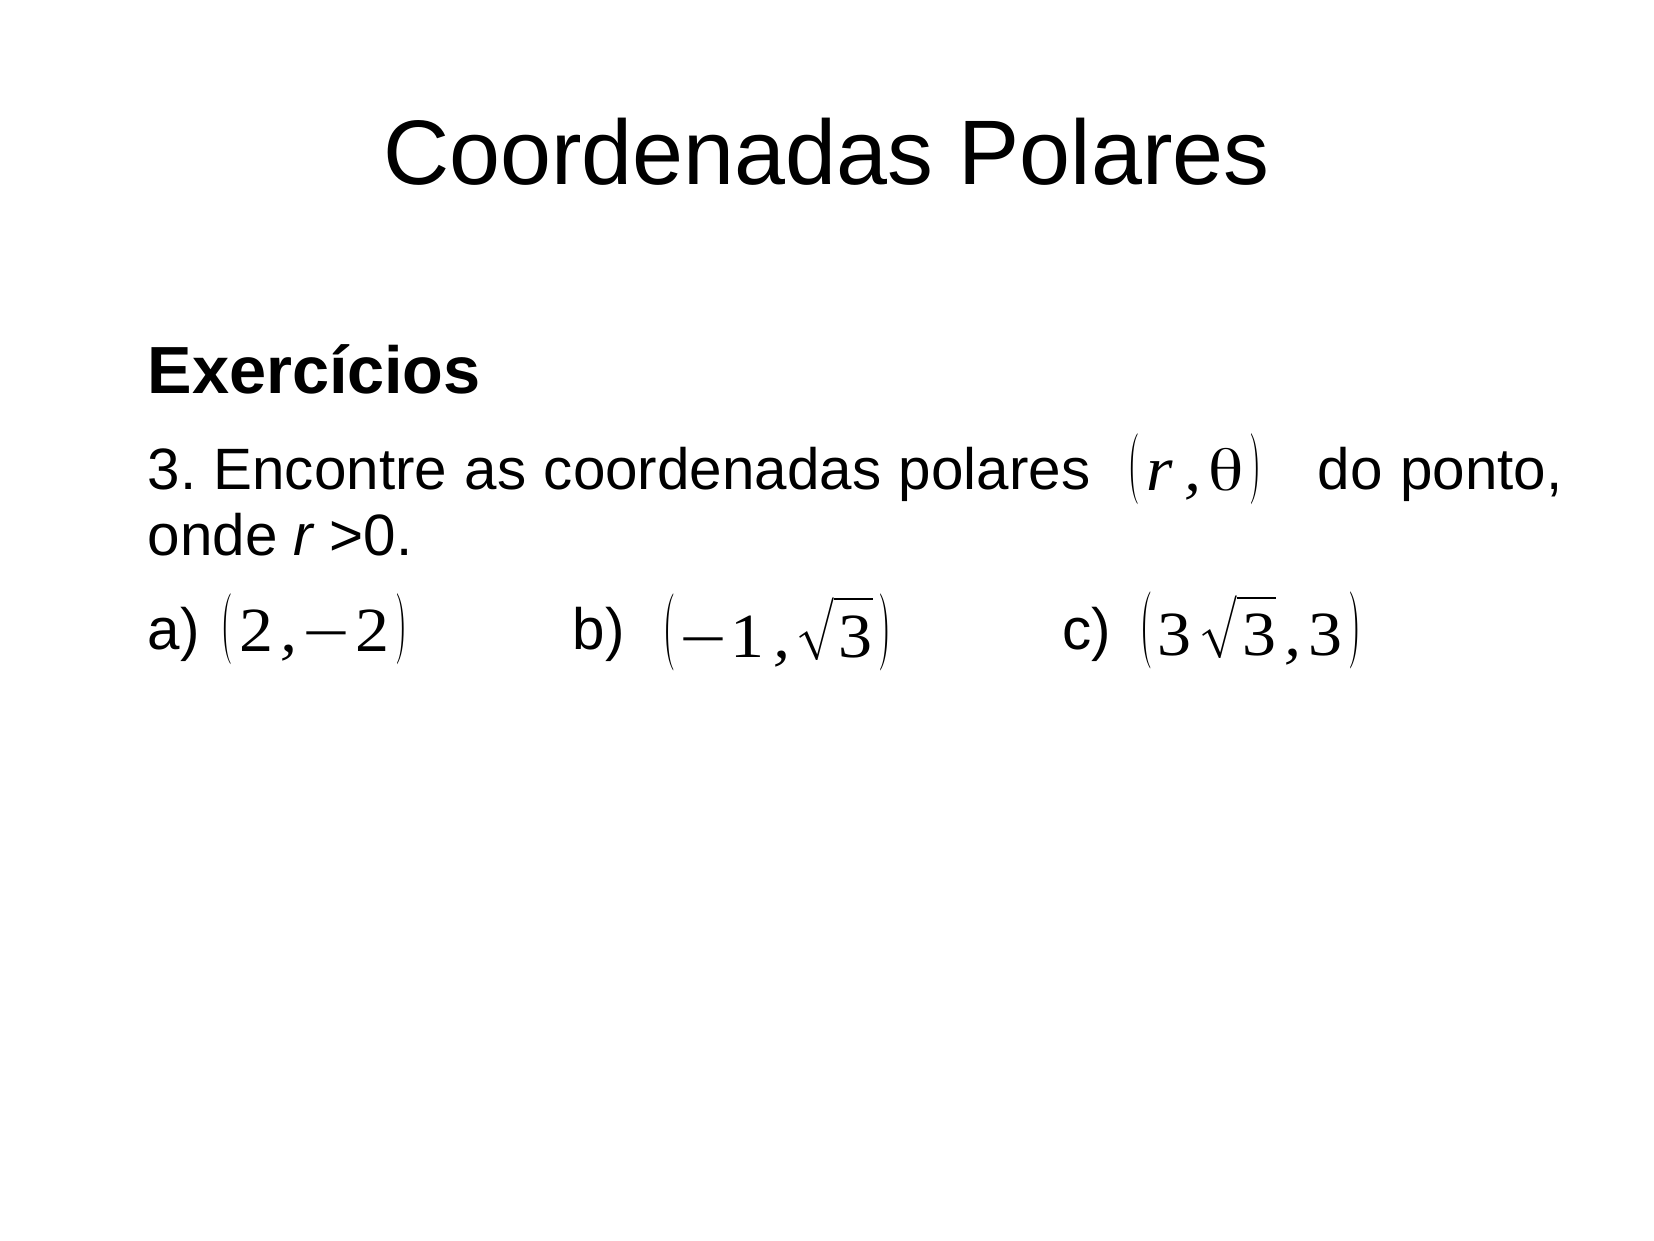

# Coordenadas Polares
Exercícios
3. Encontre as coordenadas polares do ponto, onde r >0.
a) b) c)